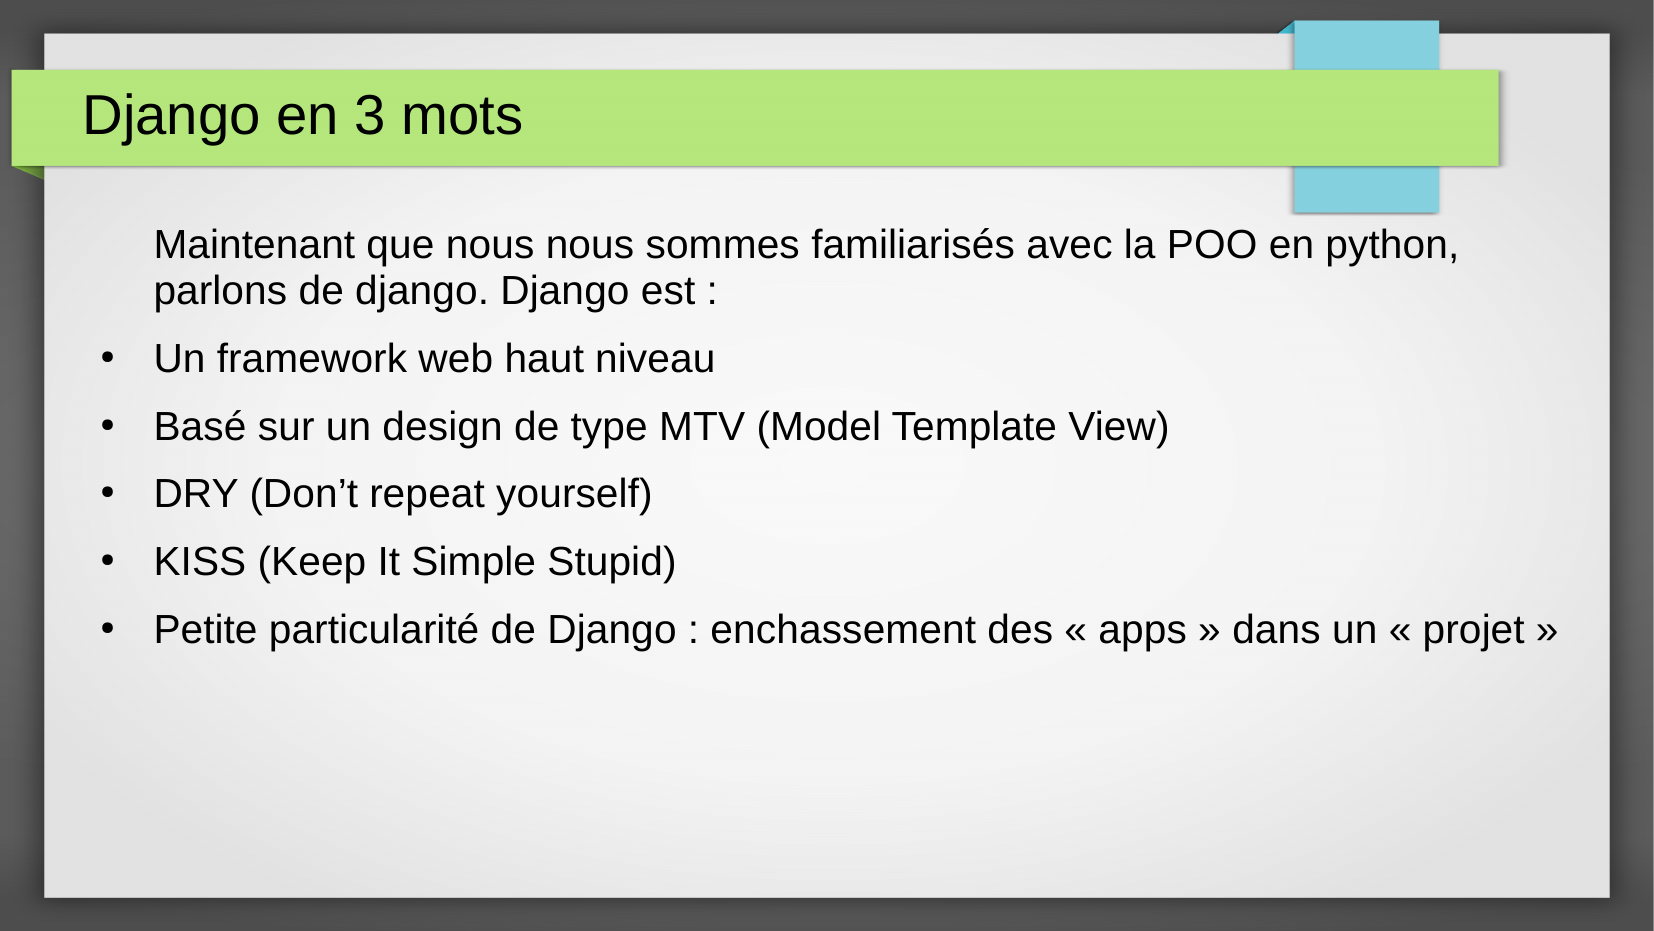

# Django en 3 mots
Maintenant que nous nous sommes familiarisés avec la POO en python, parlons de django. Django est :
Un framework web haut niveau
Basé sur un design de type MTV (Model Template View)
DRY (Don’t repeat yourself)
KISS (Keep It Simple Stupid)
Petite particularité de Django : enchassement des « apps » dans un « projet »